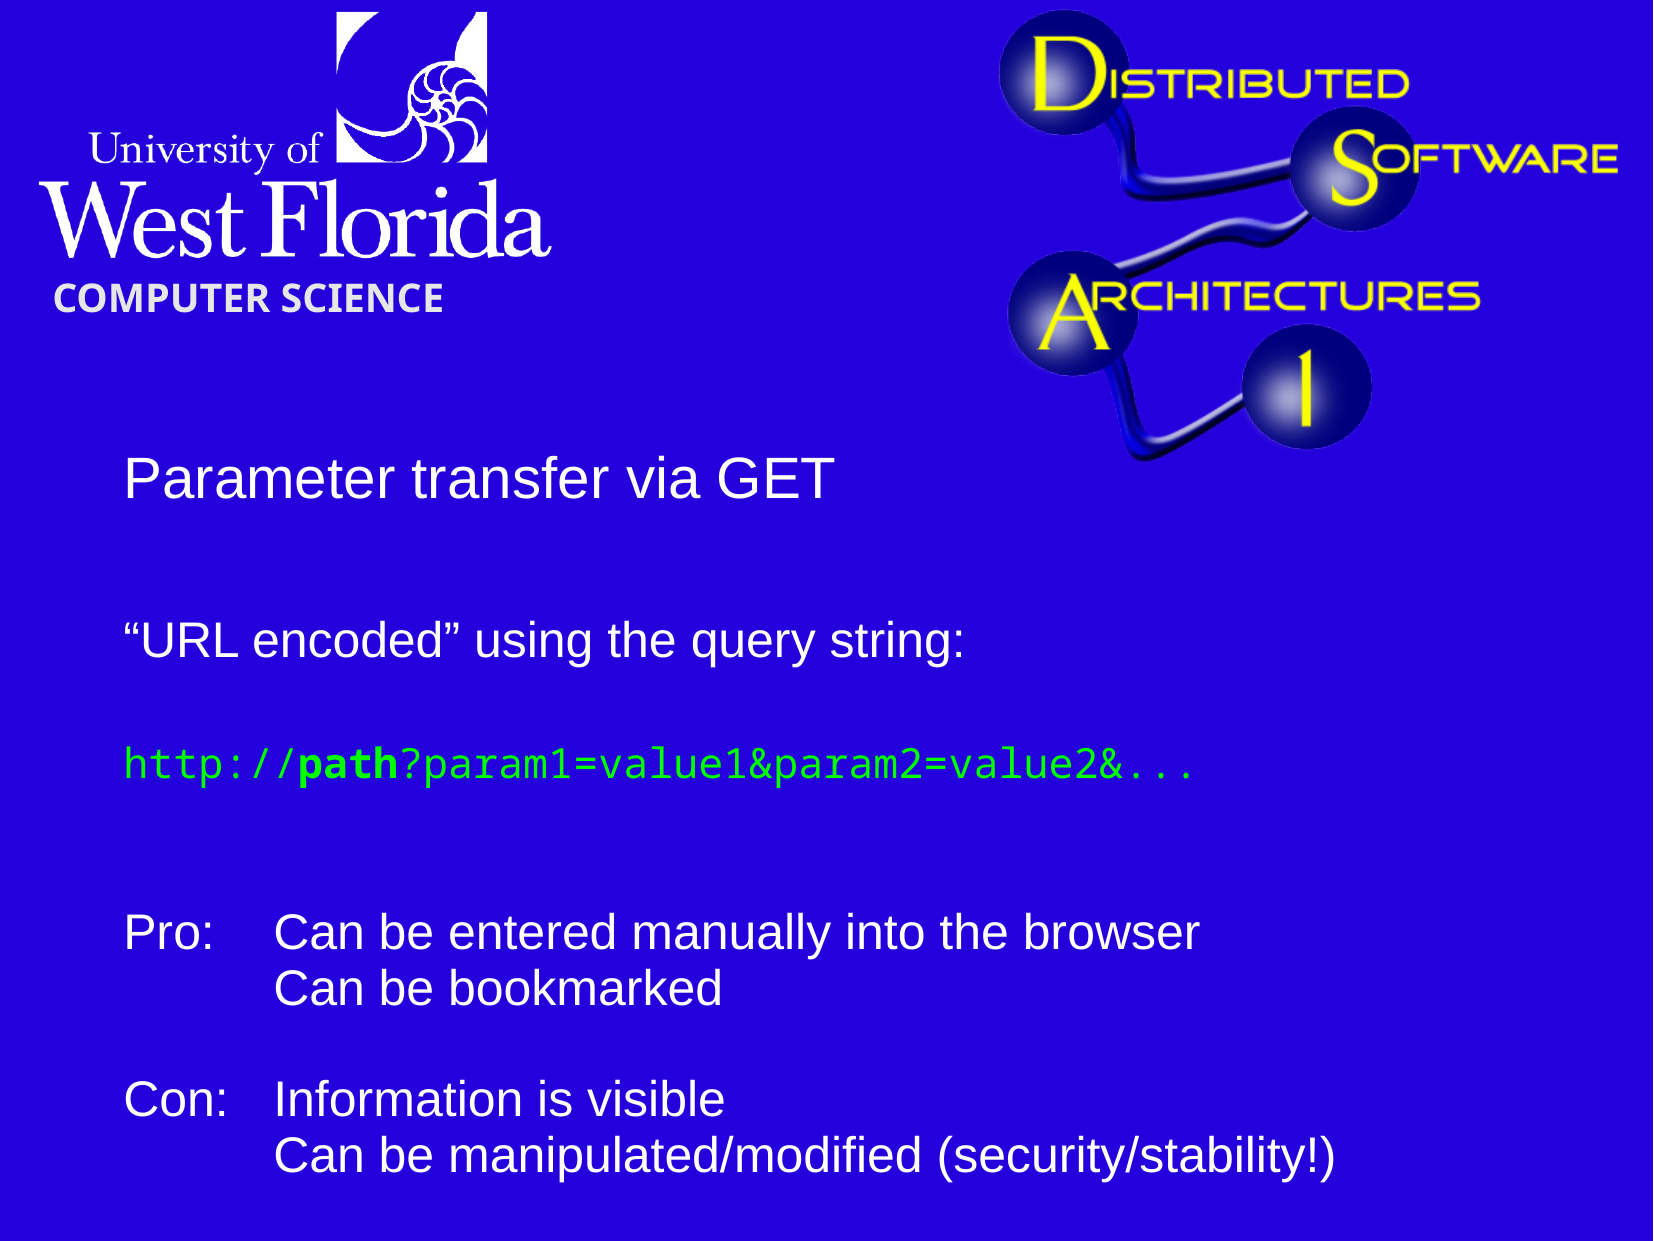

COMPUTER SCIENCE
Parameter transfer via GET
“URL encoded” using the query string:
http://path?param1=value1&param2=value2&...
Pro:	Can be entered manually into the browser
		Can be bookmarked
Con:	Information is visible
		Can be manipulated/modified (security/stability!)